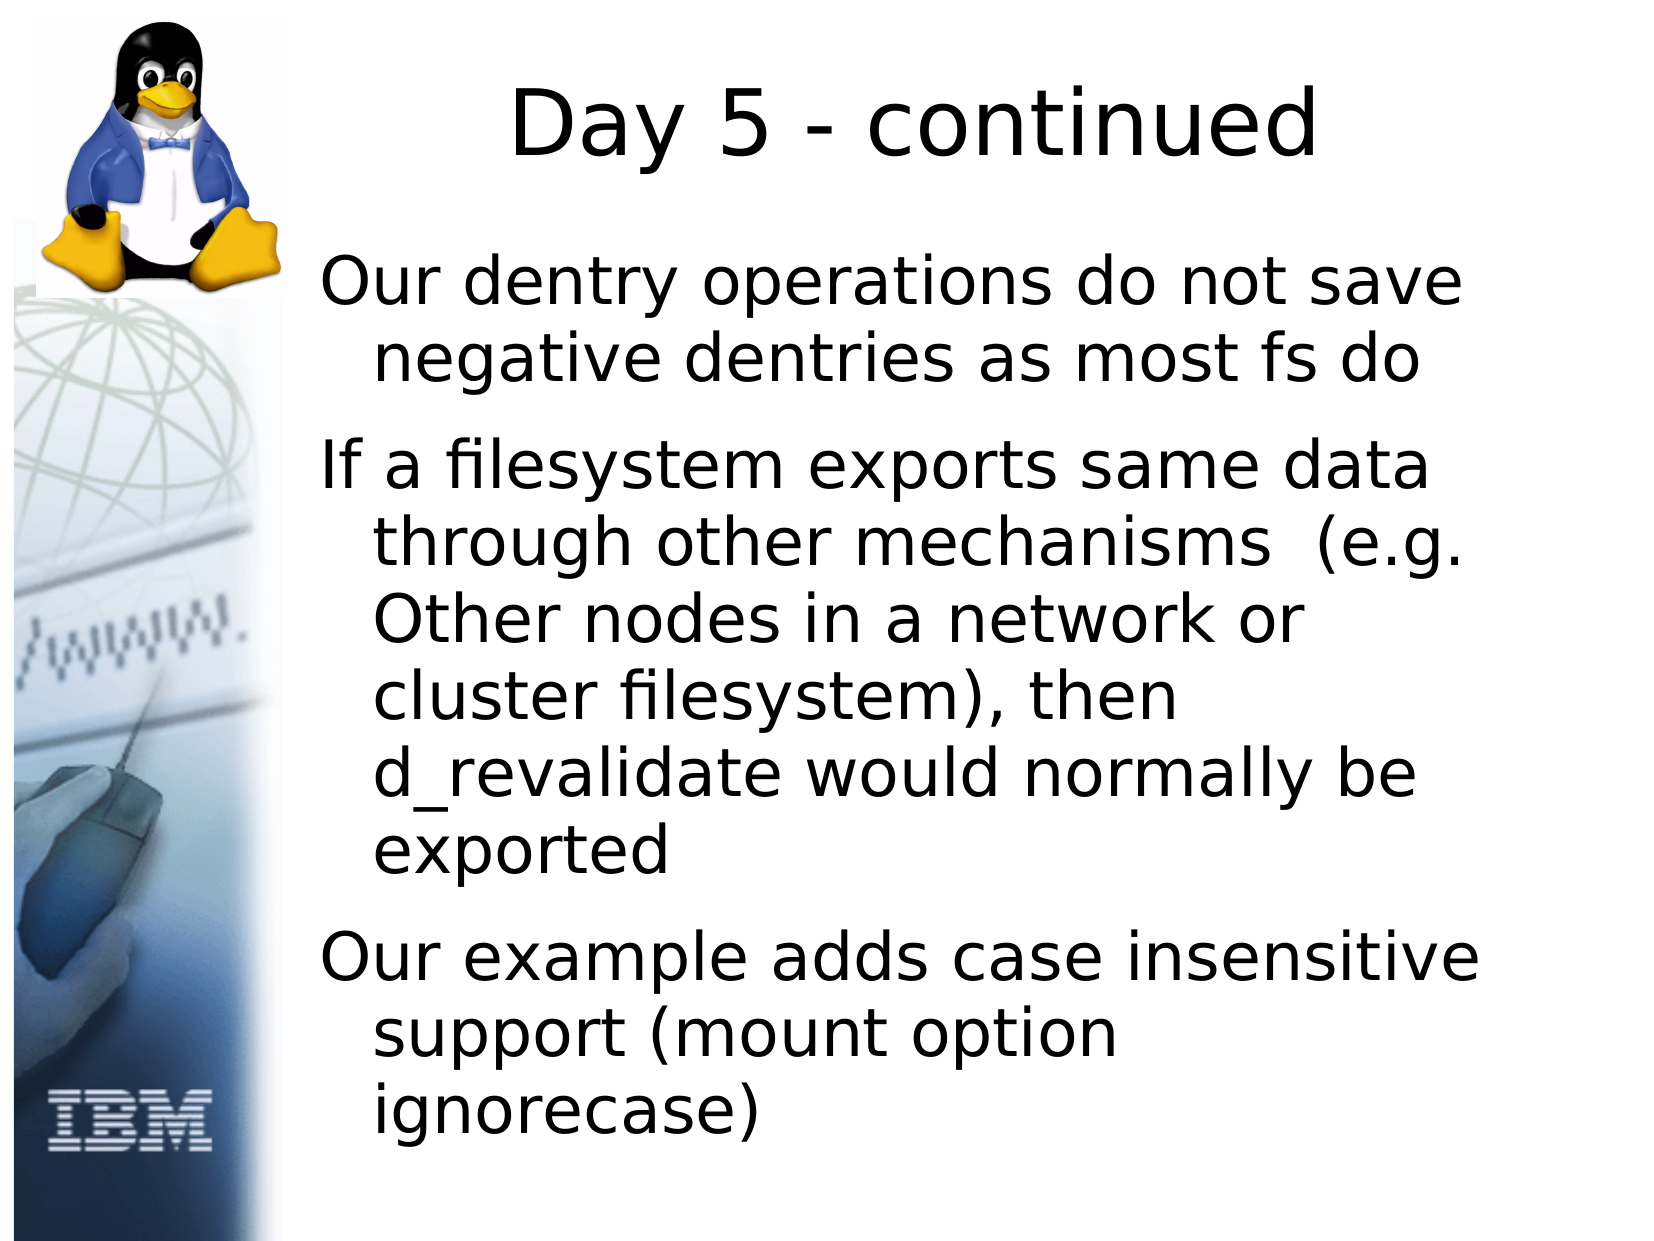

# Day 5 - continued
Our dentry operations do not save negative dentries as most fs do
If a filesystem exports same data through other mechanisms (e.g. Other nodes in a network or cluster filesystem), then d_revalidate would normally be exported
Our example adds case insensitive support (mount option ignorecase)